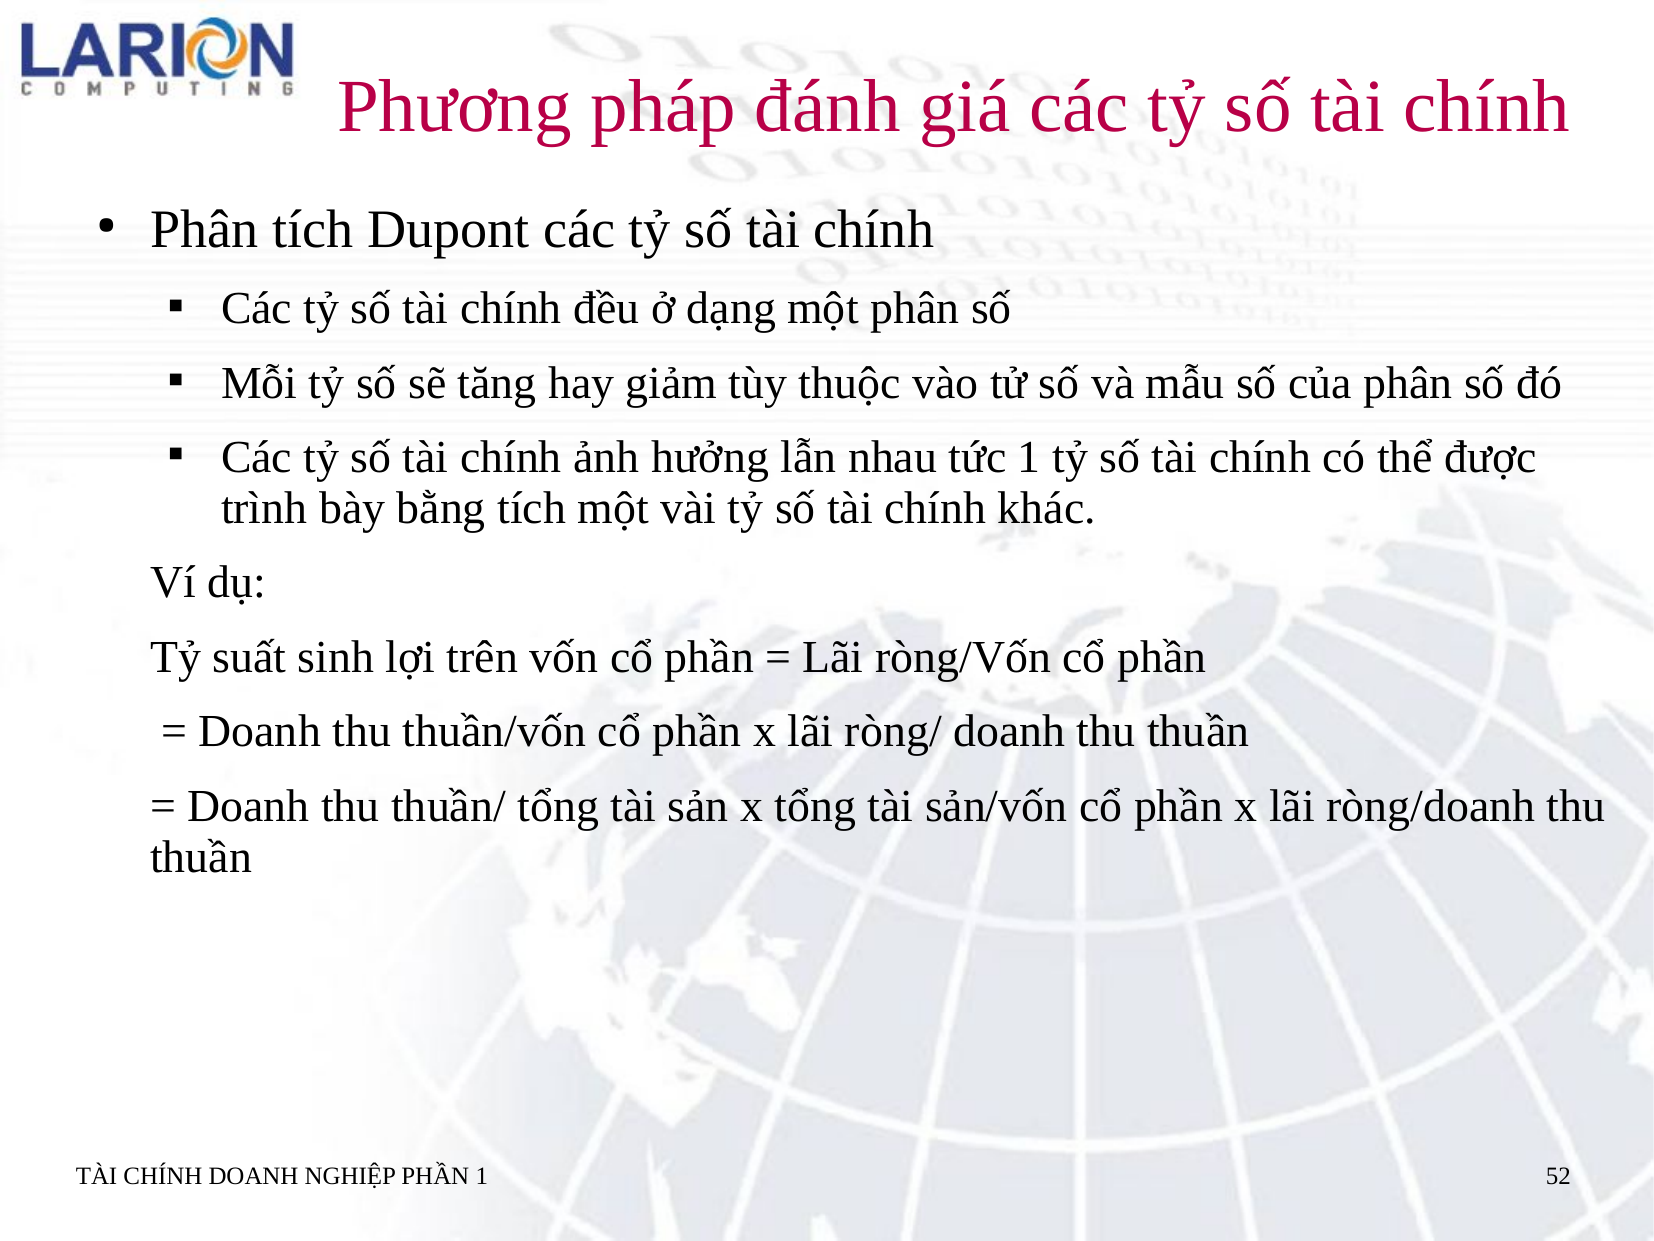

# Phương pháp đánh giá các tỷ số tài chính
Phân tích Dupont các tỷ số tài chính
Các tỷ số tài chính đều ở dạng một phân số
Mỗi tỷ số sẽ tăng hay giảm tùy thuộc vào tử số và mẫu số của phân số đó
Các tỷ số tài chính ảnh hưởng lẫn nhau tức 1 tỷ số tài chính có thể được trình bày bằng tích một vài tỷ số tài chính khác.
Ví dụ:
Tỷ suất sinh lợi trên vốn cổ phần = Lãi ròng/Vốn cổ phần
 = Doanh thu thuần/vốn cổ phần x lãi ròng/ doanh thu thuần
= Doanh thu thuần/ tổng tài sản x tổng tài sản/vốn cổ phần x lãi ròng/doanh thu thuần
TÀI CHÍNH DOANH NGHIỆP PHẦN 1
52